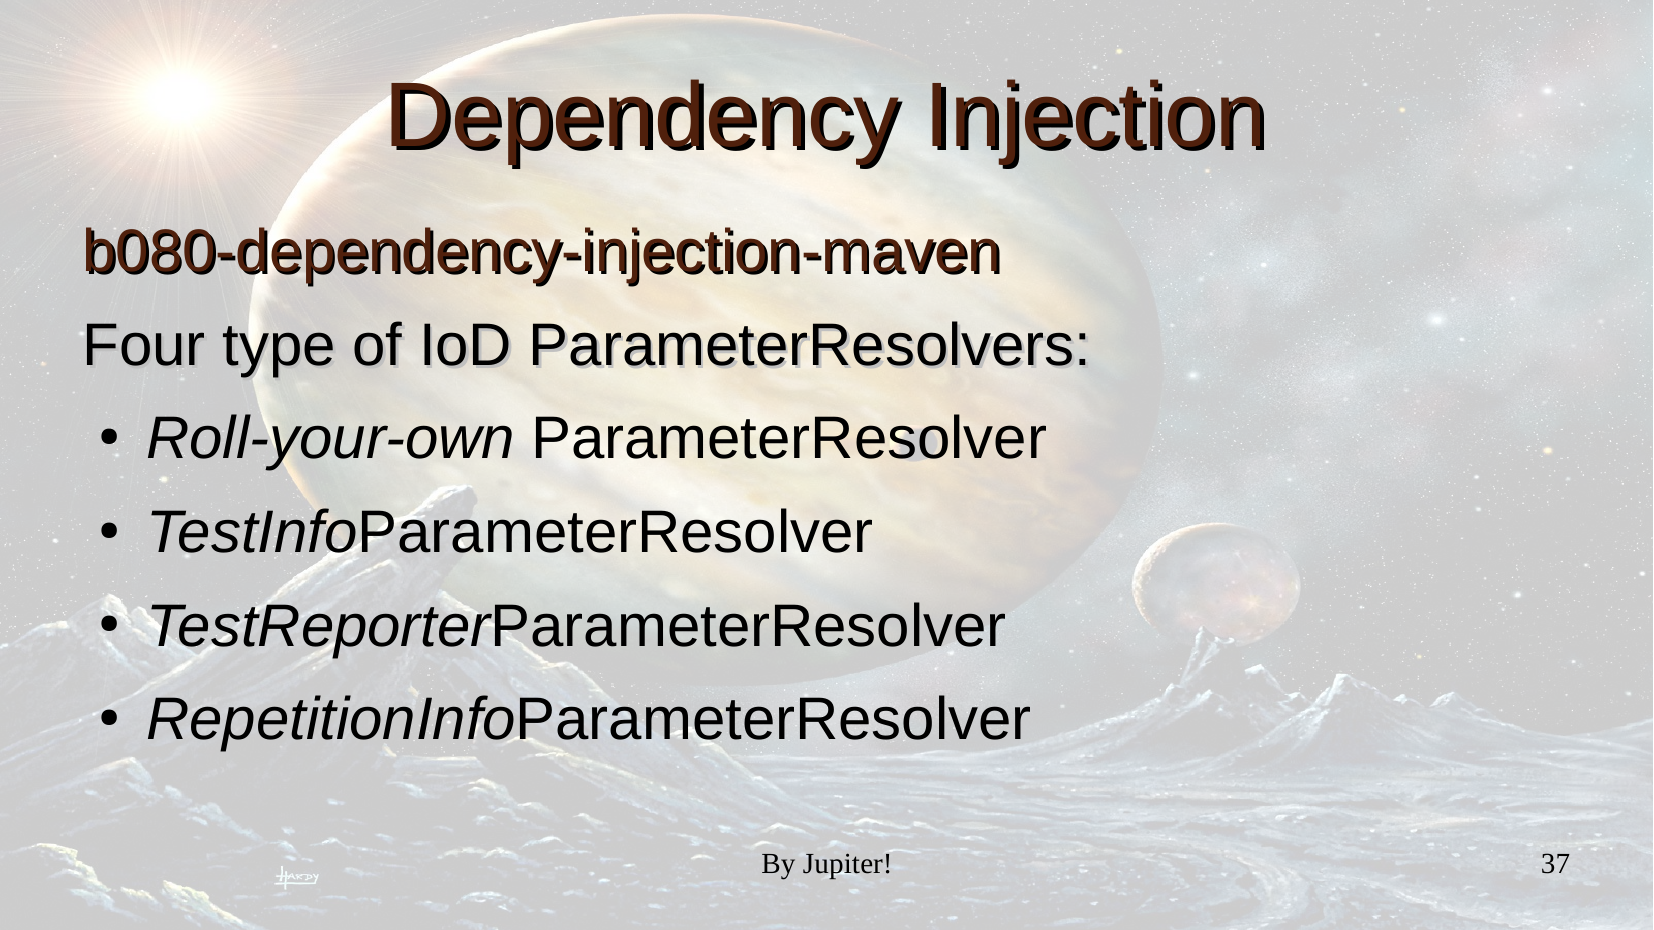

# Dependency Injection
b080-dependency-injection-maven
Four type of IoD ParameterResolvers:
Roll-your-own ParameterResolver
TestInfoParameterResolver
TestReporterParameterResolver
RepetitionInfoParameterResolver
By Jupiter!